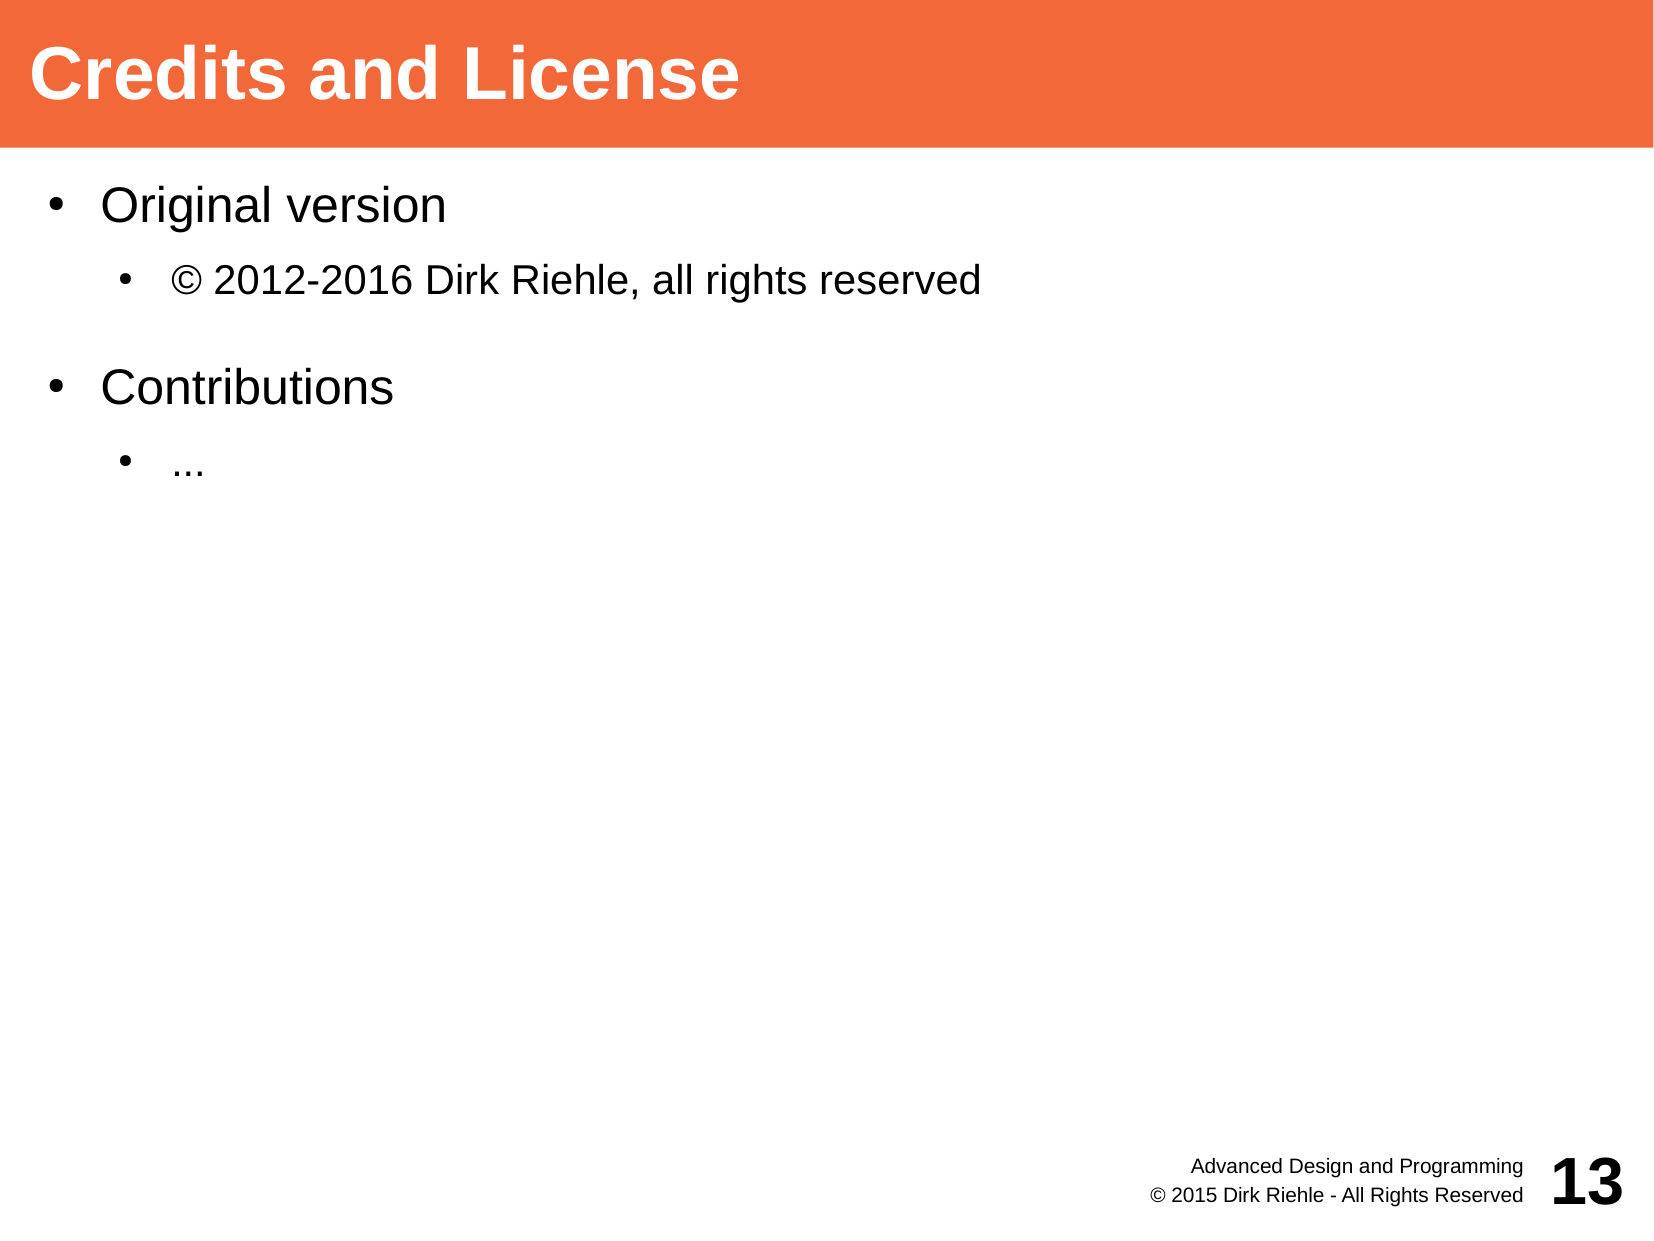

# Credits and License
Original version
© 2012-2016 Dirk Riehle, all rights reserved
Contributions
...
Advanced Design and Programming
13
© 2015 Dirk Riehle - All Rights Reserved